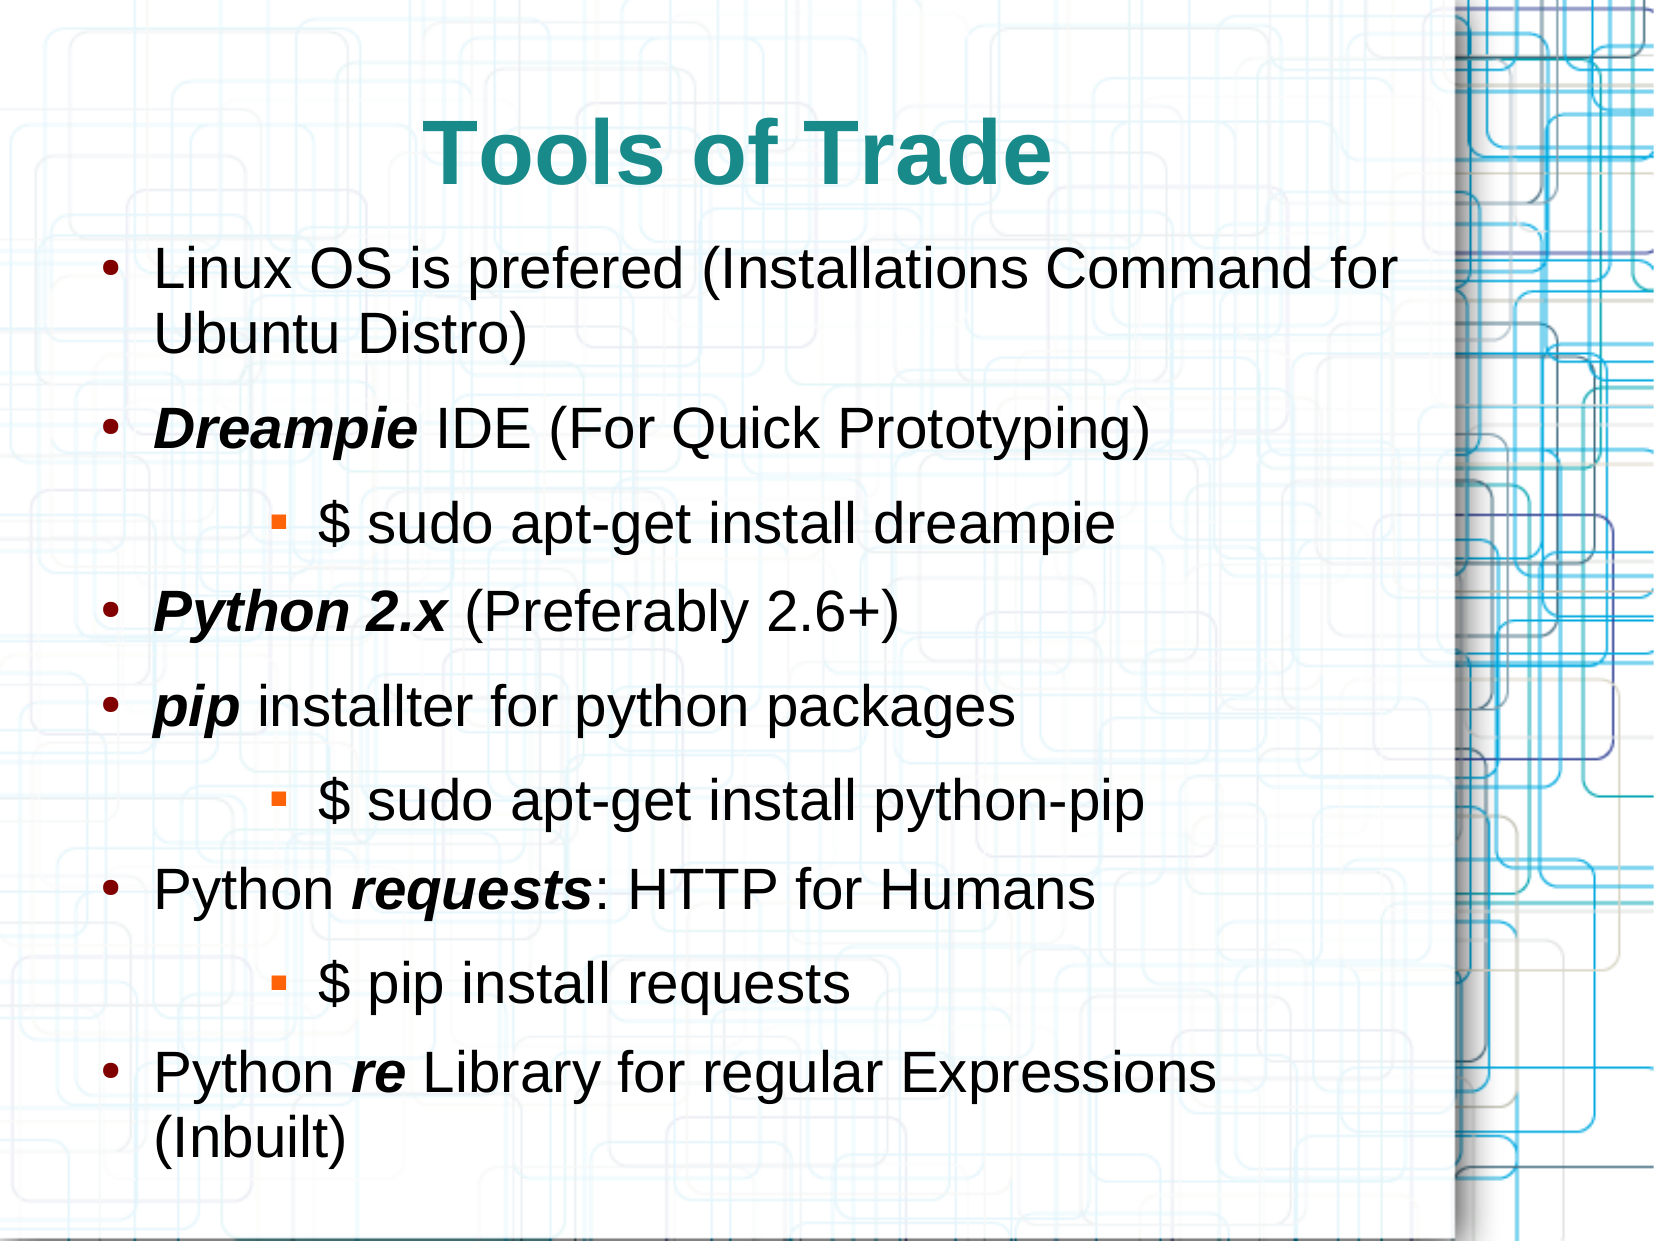

# Tools of Trade
Linux OS is prefered (Installations Command for Ubuntu Distro)
Dreampie IDE (For Quick Prototyping)
$ sudo apt-get install dreampie
Python 2.x (Preferably 2.6+)
pip installter for python packages
$ sudo apt-get install python-pip
Python requests: HTTP for Humans
$ pip install requests
Python re Library for regular Expressions (Inbuilt)